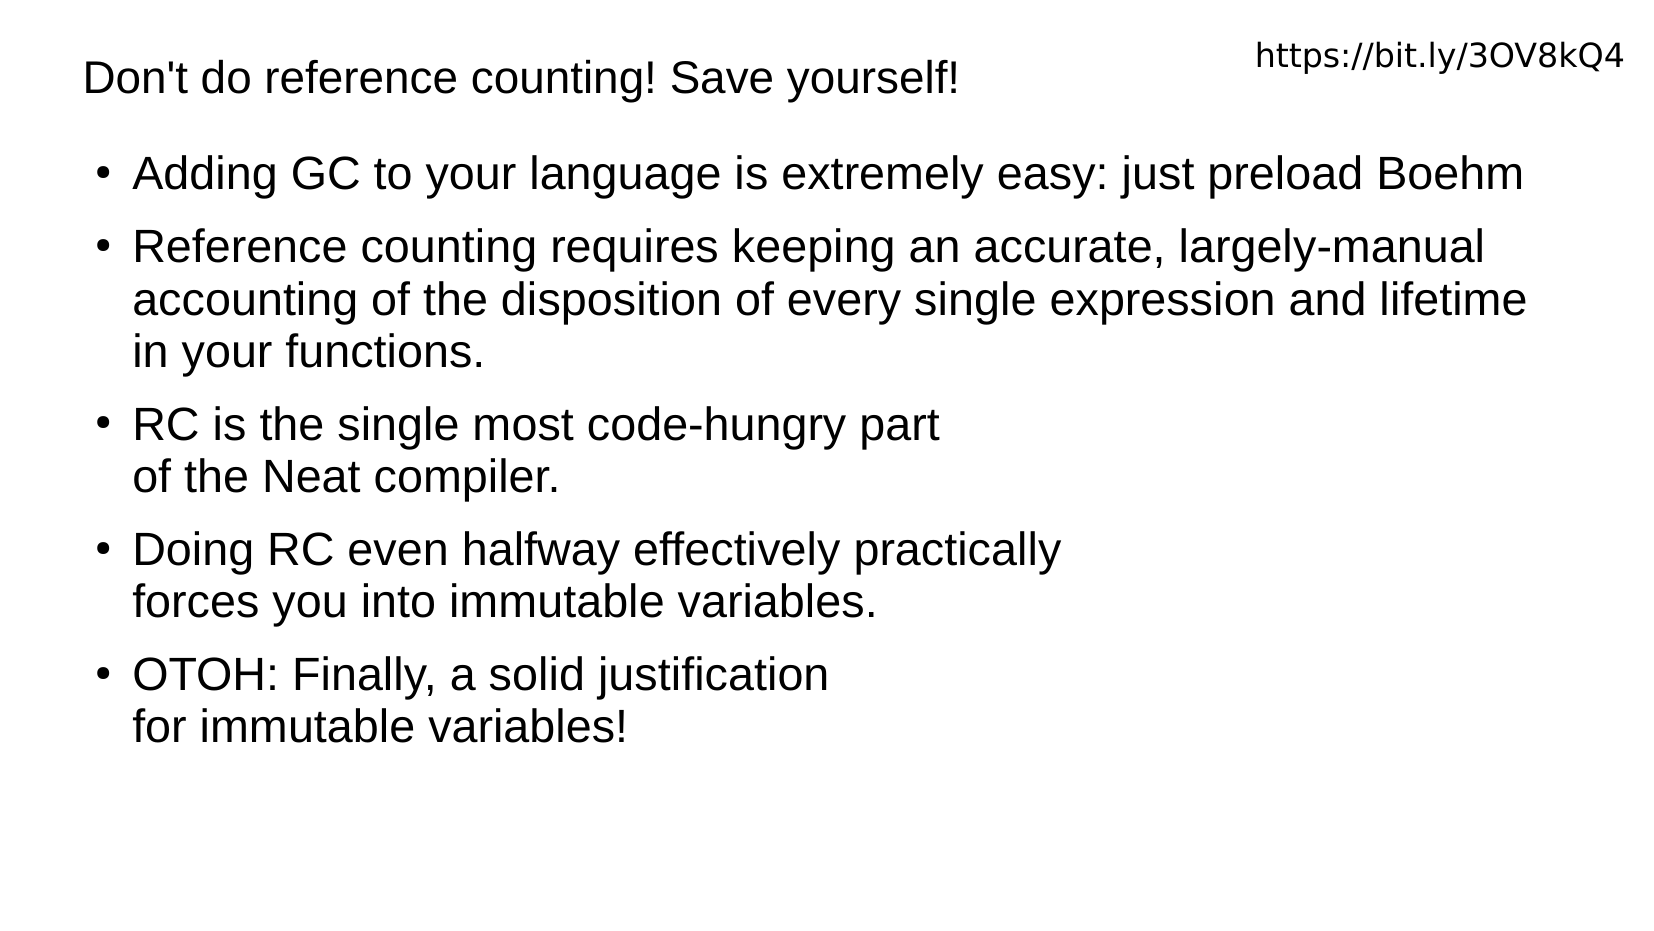

# Don't do reference counting! Save yourself!
Adding GC to your language is extremely easy: just preload Boehm
Reference counting requires keeping an accurate, largely-manual accounting of the disposition of every single expression and lifetime in your functions.
RC is the single most code-hungry part
of the Neat compiler.
Doing RC even halfway effectively practically
forces you into immutable variables.
OTOH: Finally, a solid justification
for immutable variables!